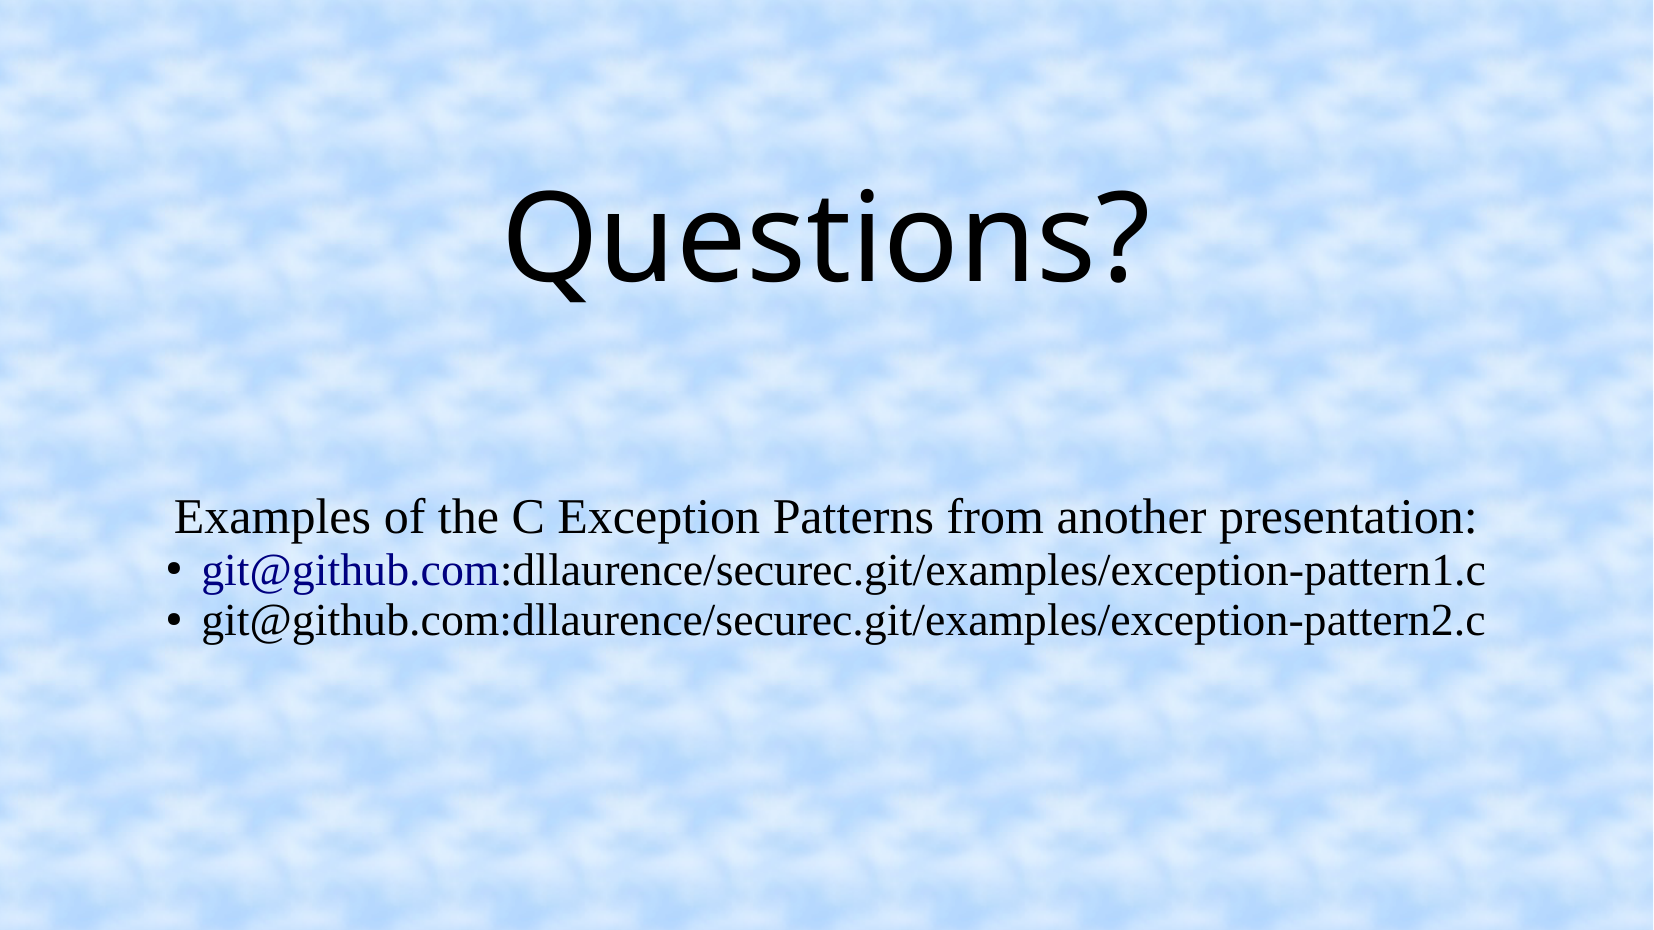

# Questions?
Examples of the C Exception Patterns from another presentation:
git@github.com:dllaurence/securec.git/examples/exception-pattern1.c
git@github.com:dllaurence/securec.git/examples/exception-pattern2.c